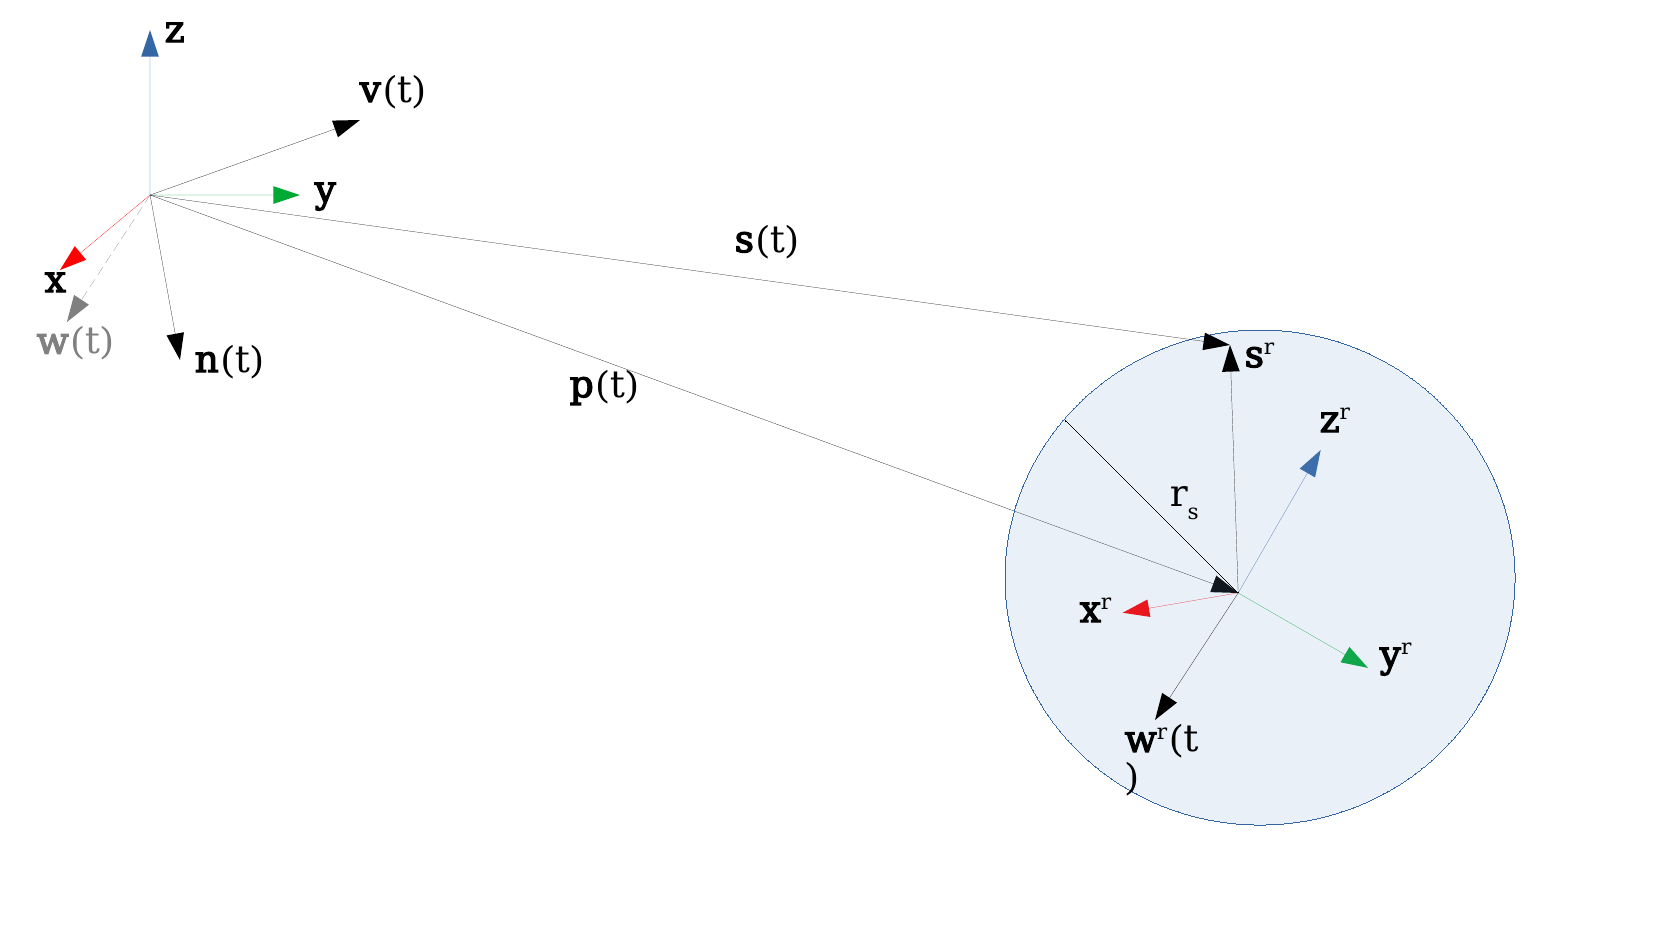

z
v(t)
y
s(t)
x
w(t)
sr
n(t)
p(t)
zr
rs
xr
yr
wr(t)